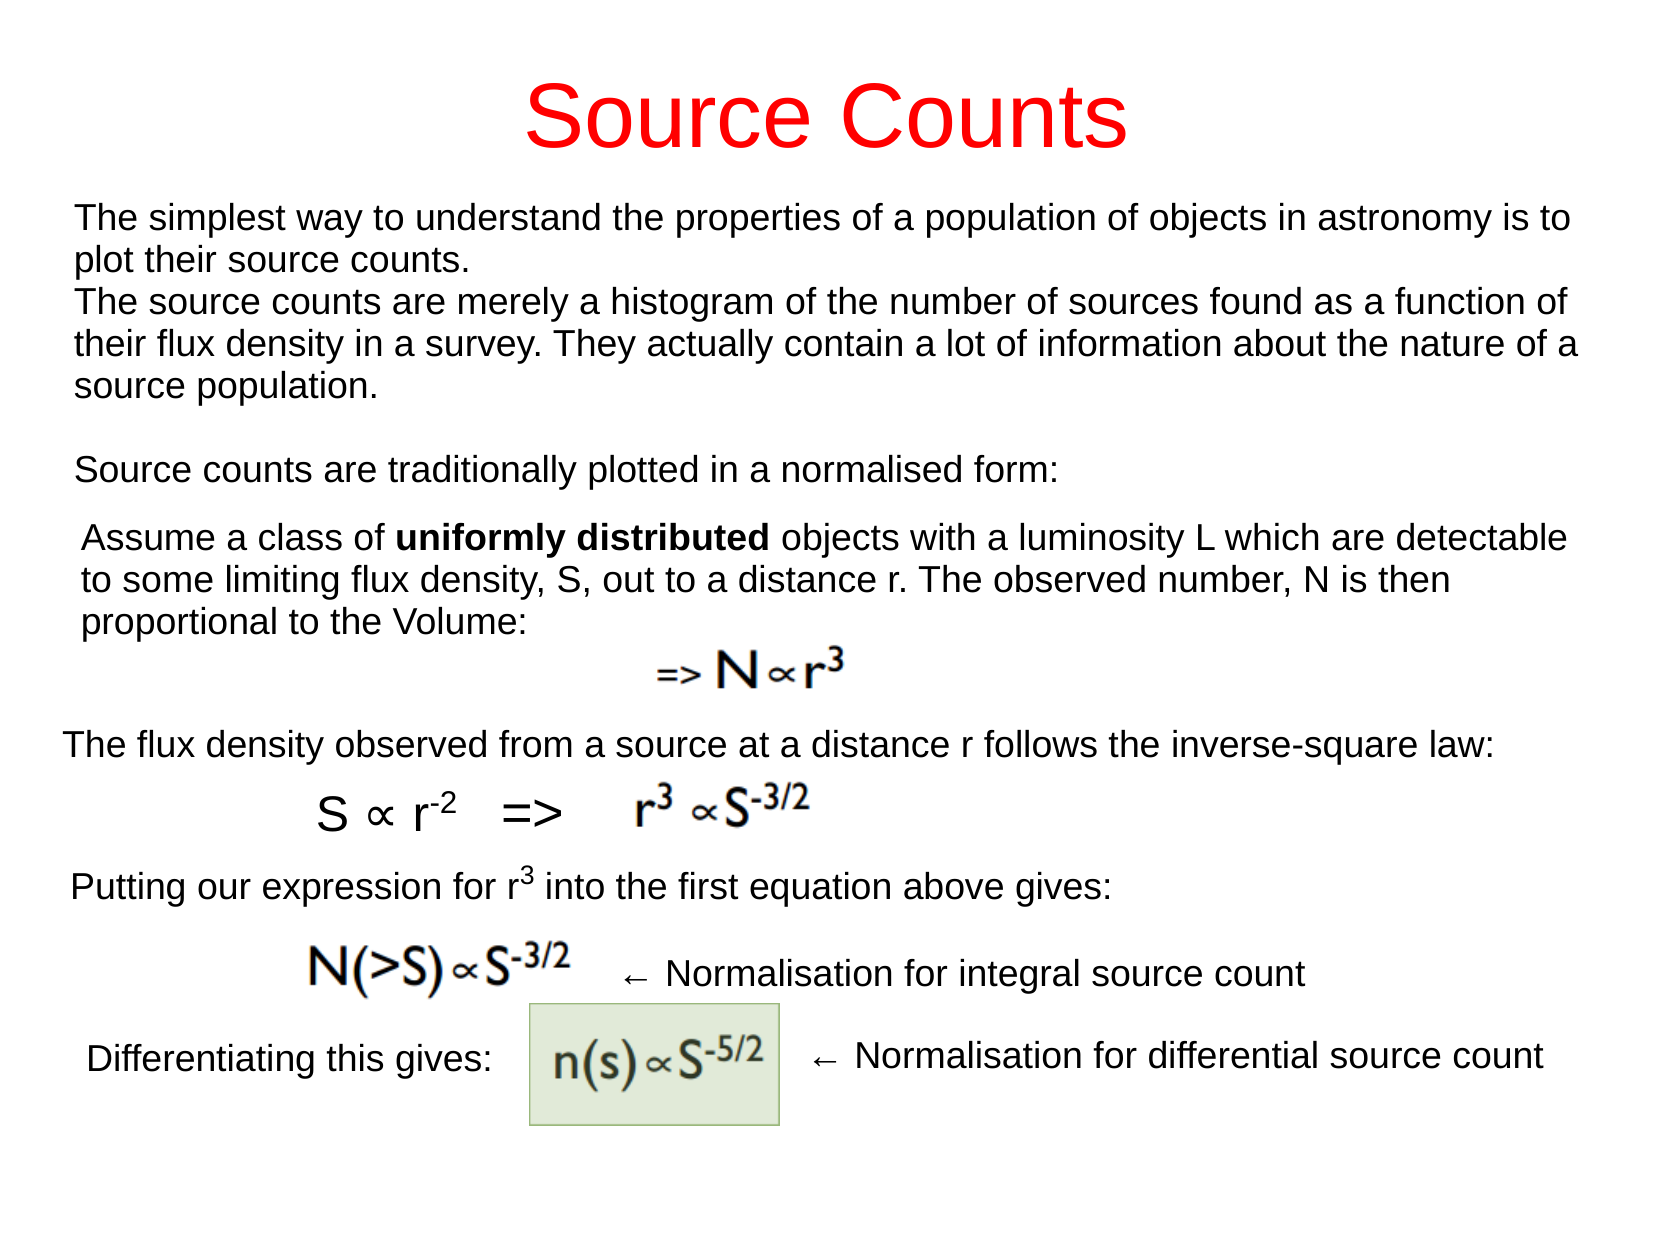

# Source Counts
The simplest way to understand the properties of a population of objects in astronomy is to plot their source counts.
The source counts are merely a histogram of the number of sources found as a function of their flux density in a survey. They actually contain a lot of information about the nature of a source population.
Source counts are traditionally plotted in a normalised form:
Assume a class of uniformly distributed objects with a luminosity L which are detectable to some limiting flux density, S, out to a distance r. The observed number, N is then proportional to the Volume:
The flux density observed from a source at a distance r follows the inverse-square law:
S ∝ r-2 =>
Putting our expression for r3 into the first equation above gives:
← Normalisation for integral source count
← Normalisation for differential source count
Differentiating this gives: